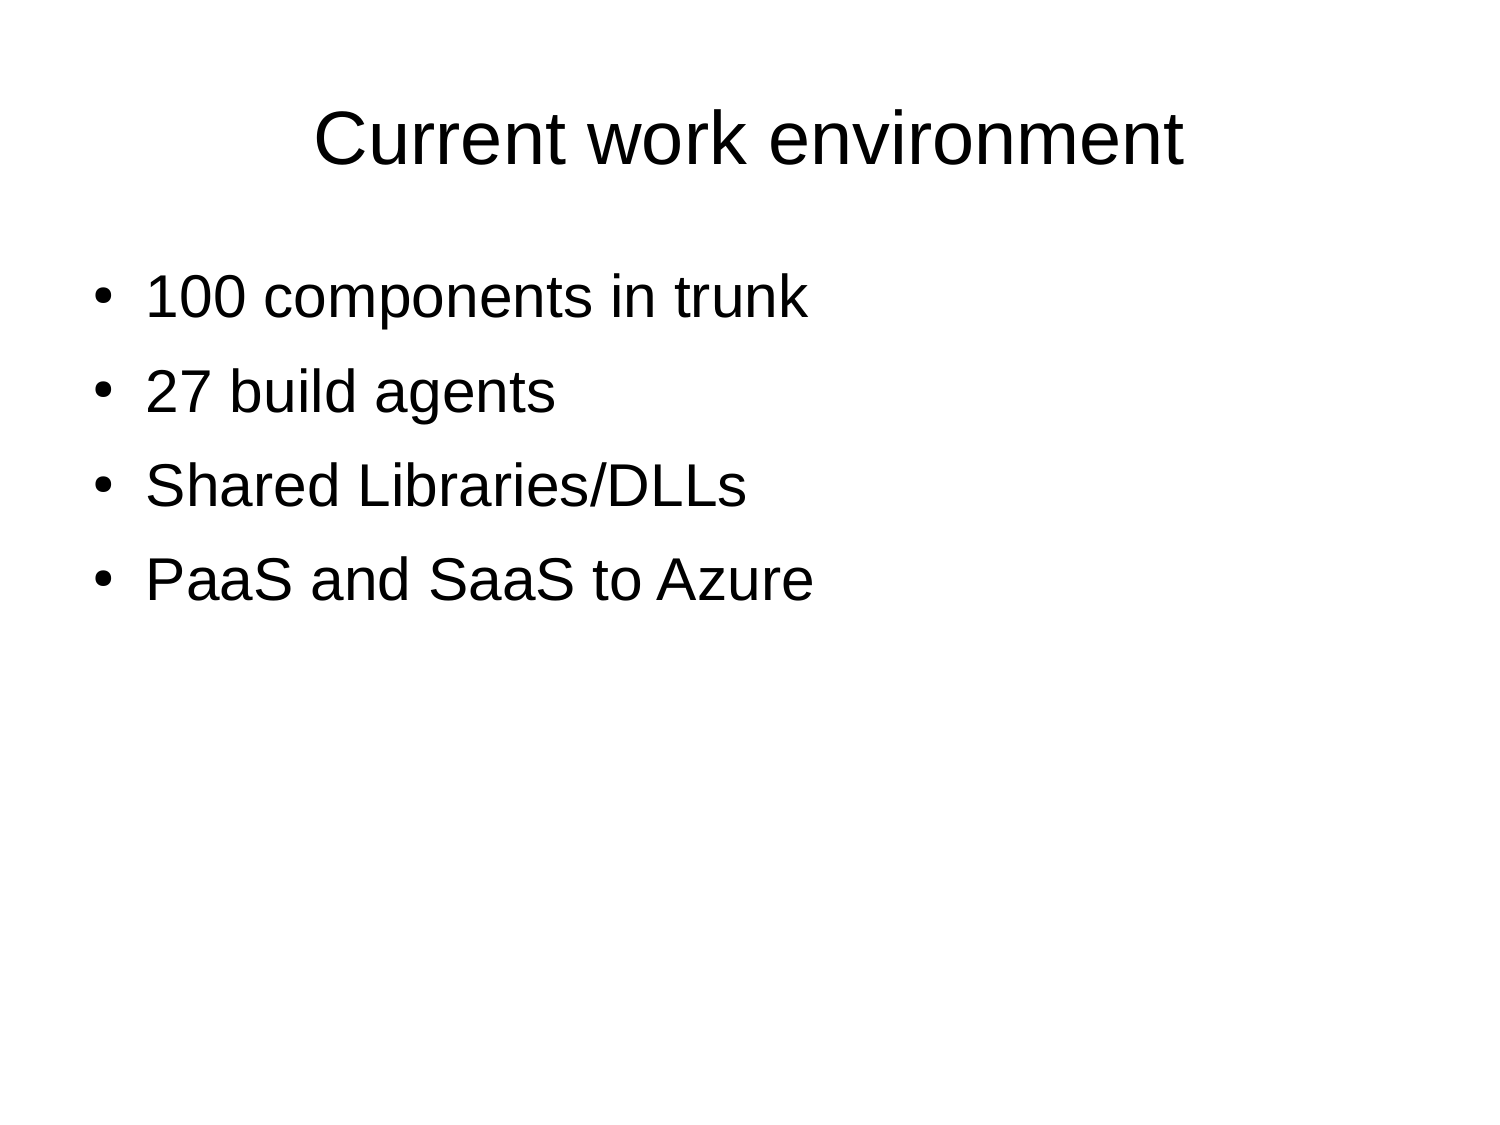

# Current work environment
100 components in trunk
27 build agents
Shared Libraries/DLLs
PaaS and SaaS to Azure